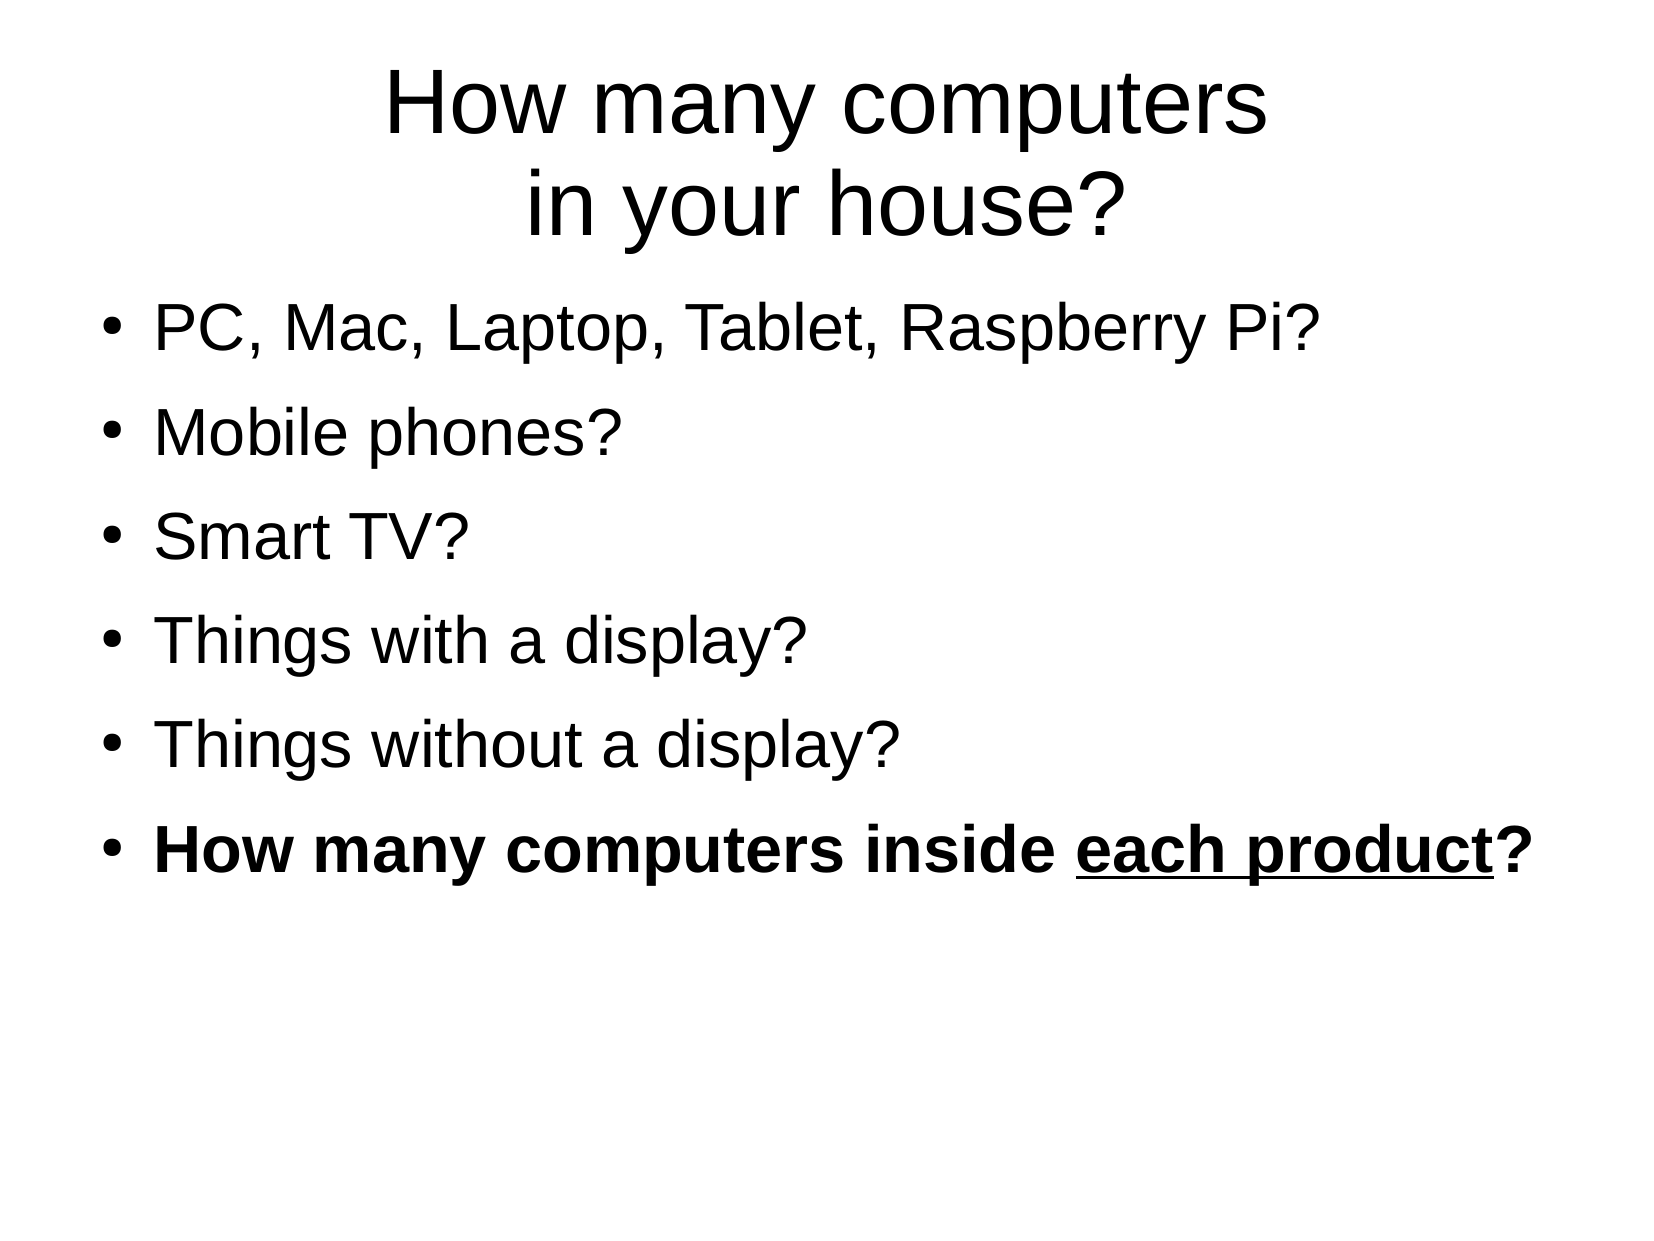

# How many computers in your house?
PC, Mac, Laptop, Tablet, Raspberry Pi?
Mobile phones?
Smart TV?
Things with a display?
Things without a display?
How many computers inside each product?